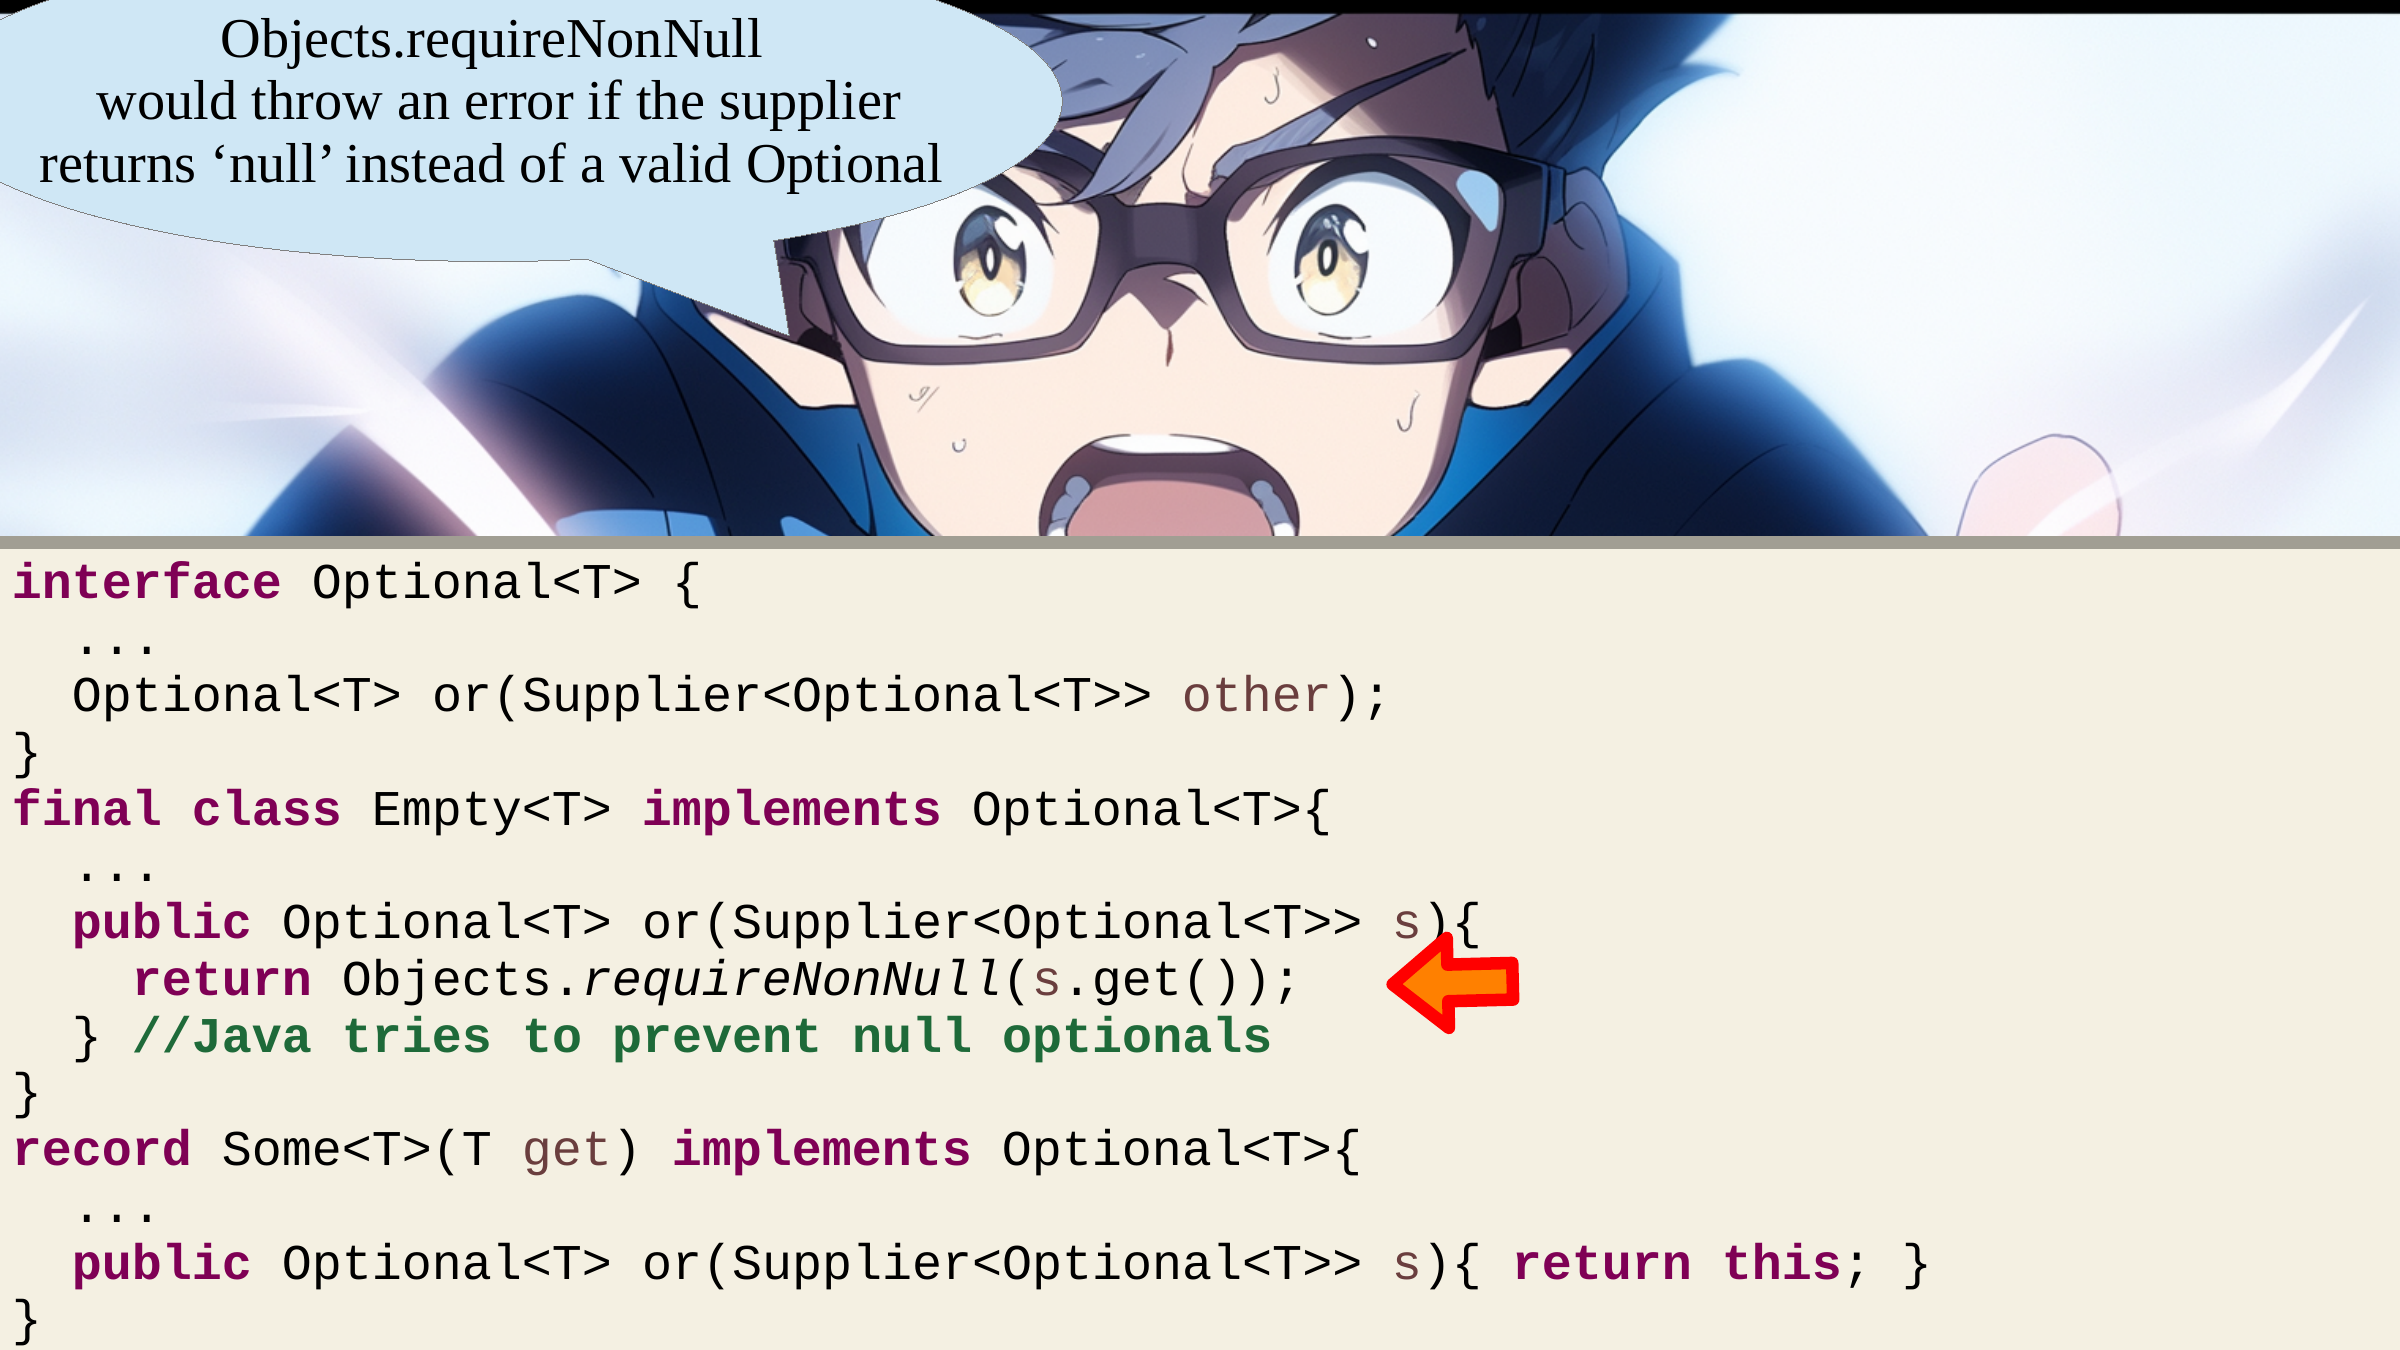

Objects.requireNonNull
 would throw an error if the supplier
returns ‘null’ instead of a valid Optional
interface Optional<T> {
 ...
 Optional<T> or(Supplier<Optional<T>> other);
}
final class Empty<T> implements Optional<T>{
 ...
 public Optional<T> or(Supplier<Optional<T>> s){
 return Objects.requireNonNull(s.get());
 } //Java tries to prevent null optionals
}
record Some<T>(T get) implements Optional<T>{
 ...
 public Optional<T> or(Supplier<Optional<T>> s){ return this; }
}